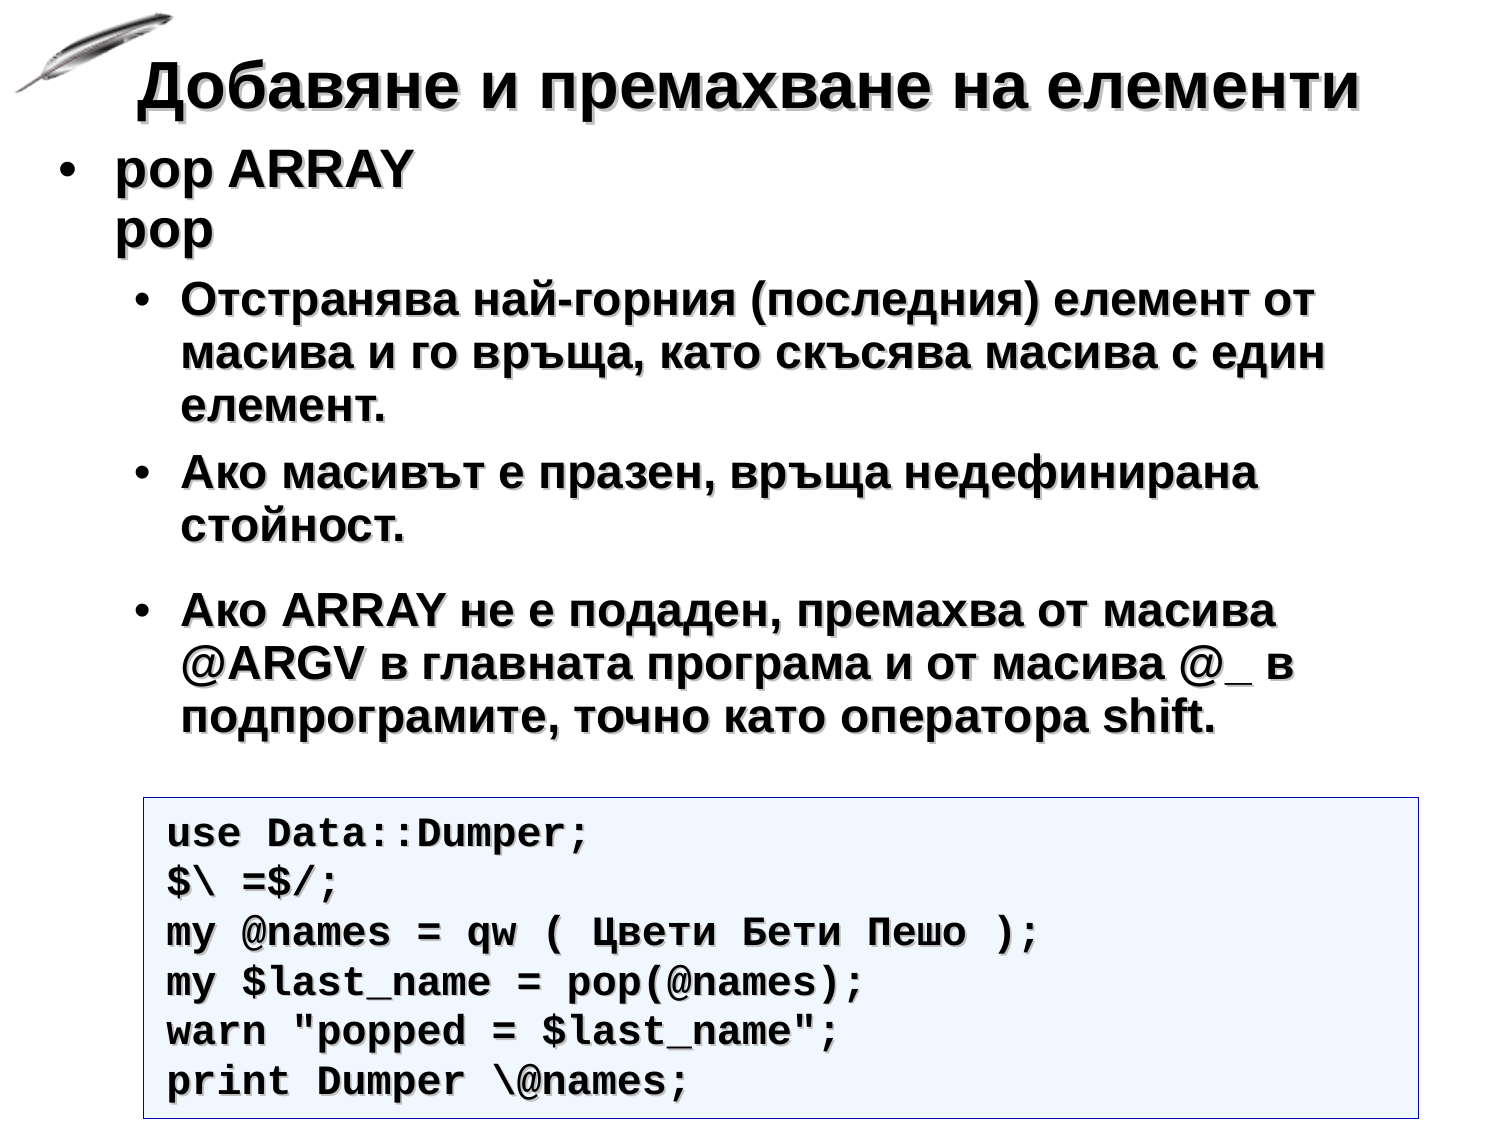

Добавяне и премахване на елементи
# pop ARRAY pop
Отстранява най-горния (последния) елемент от масива и го връща, като скъсява масива с един елемент.
Ако масивът е празен, връща недефинирана стойност.
Ако ARRAY не е подаден, премахва от масива @ARGV в главната програма и от масива @_ в подпрограмите, точно като оператора shift.
use Data::Dumper;
$\ =$/;
my @names = qw ( Цвети Бети Пешо );
my $last_name = pop(@names);
warn "popped = $last_name";
print Dumper \@names;